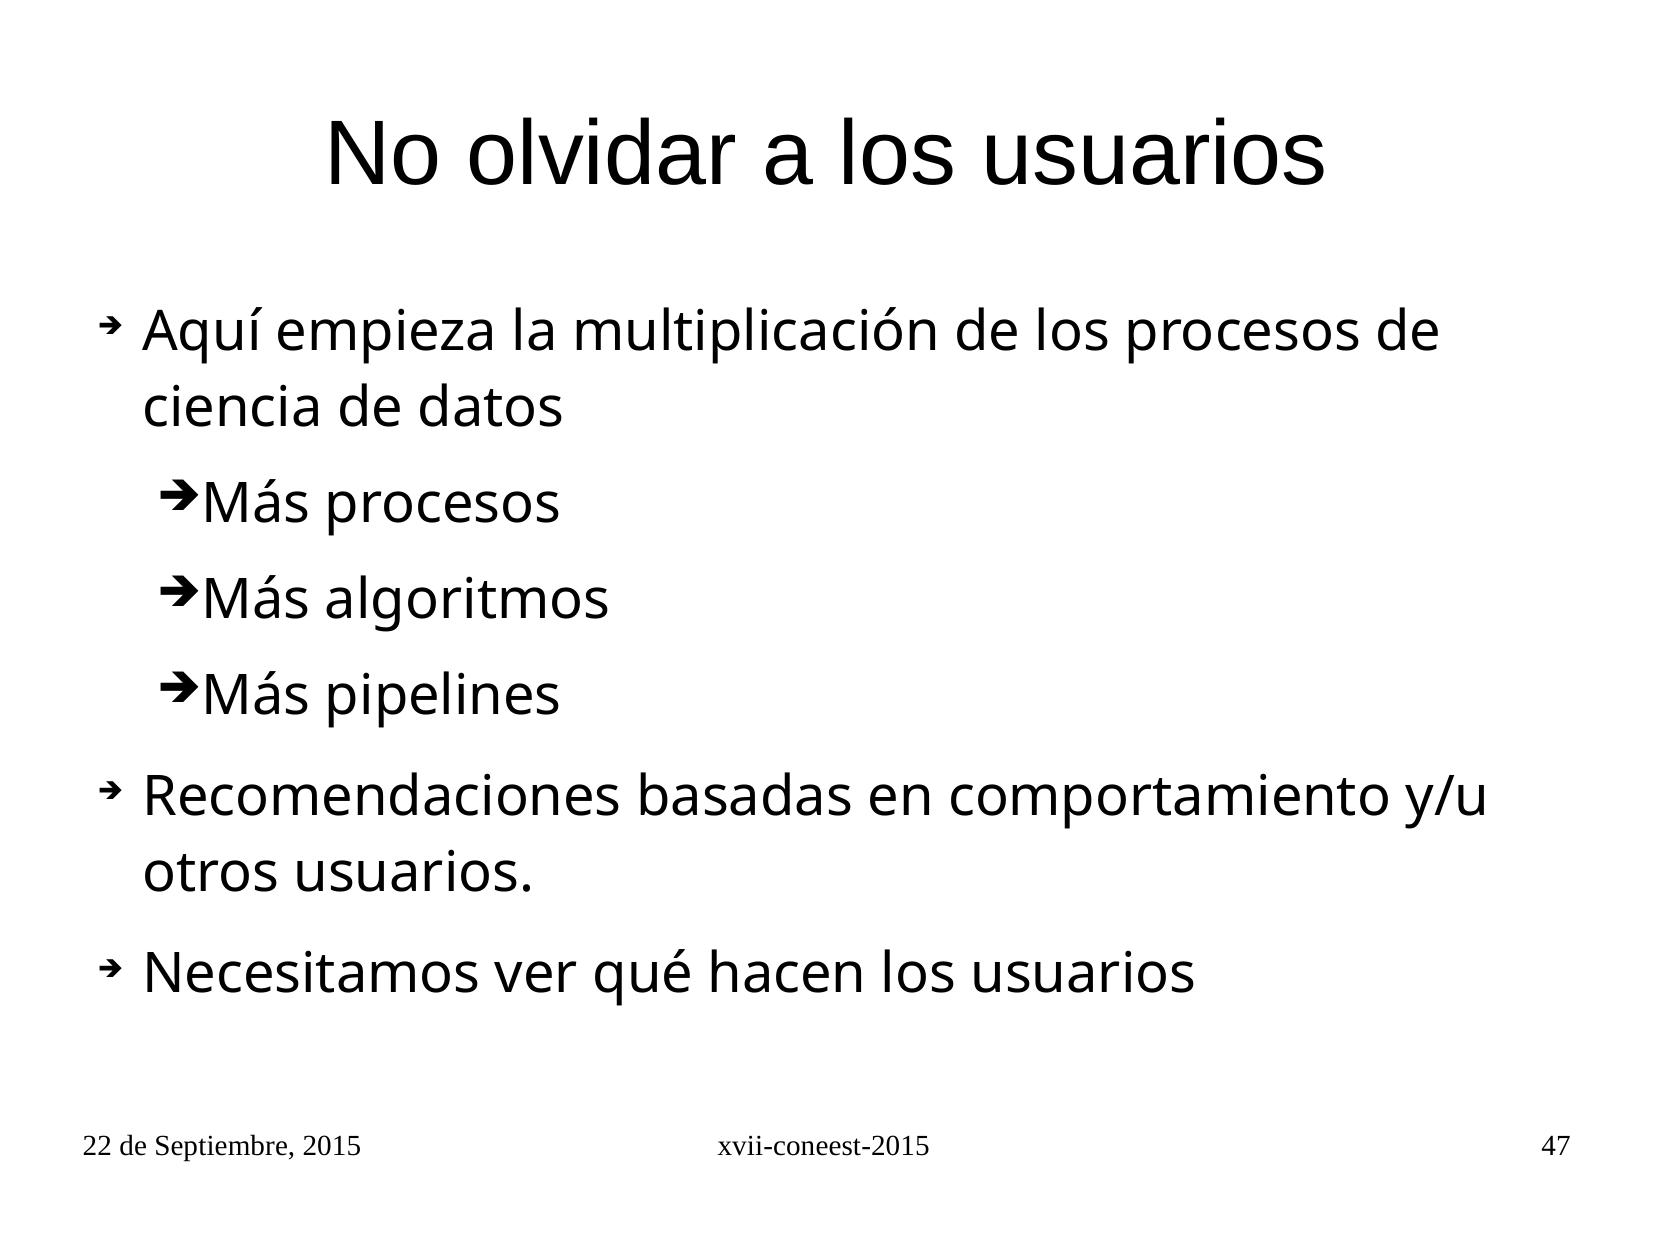

# No olvidar a los usuarios
Aquí empieza la multiplicación de los procesos de ciencia de datos
Más procesos
Más algoritmos
Más pipelines
Recomendaciones basadas en comportamiento y/u otros usuarios.
Necesitamos ver qué hacen los usuarios
22 de Septiembre, 2015
xvii-coneest-2015
47